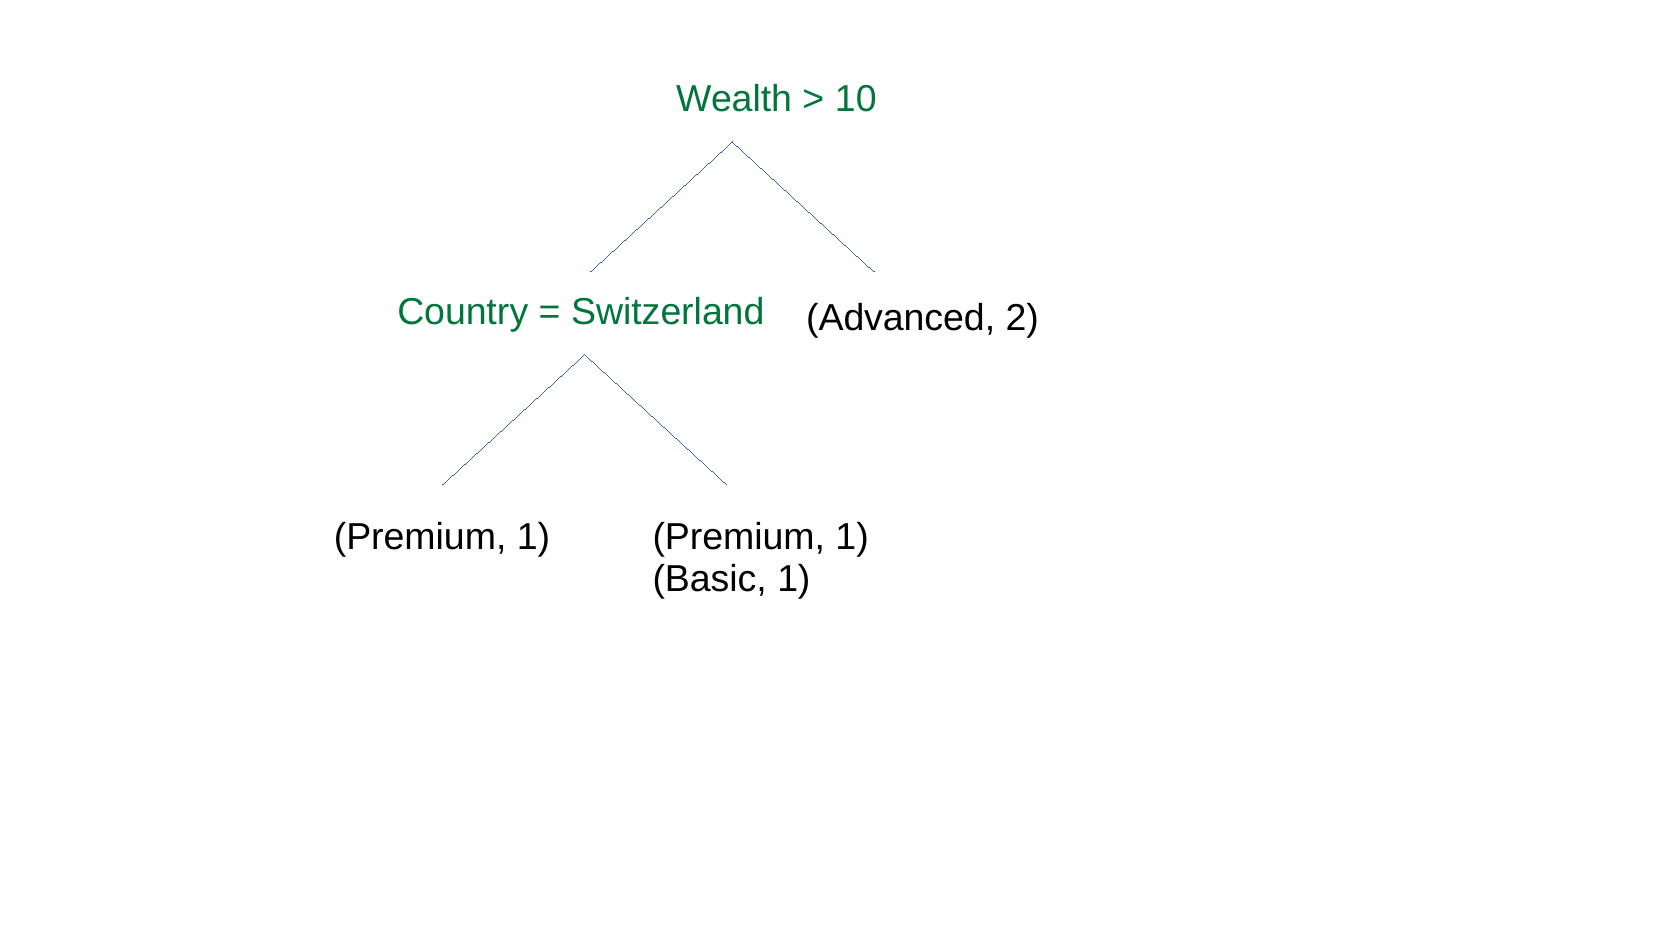

Wealth > 10
Country = Switzerland
(Advanced, 2)
(Premium, 1)
(Premium, 1)
(Basic, 1)